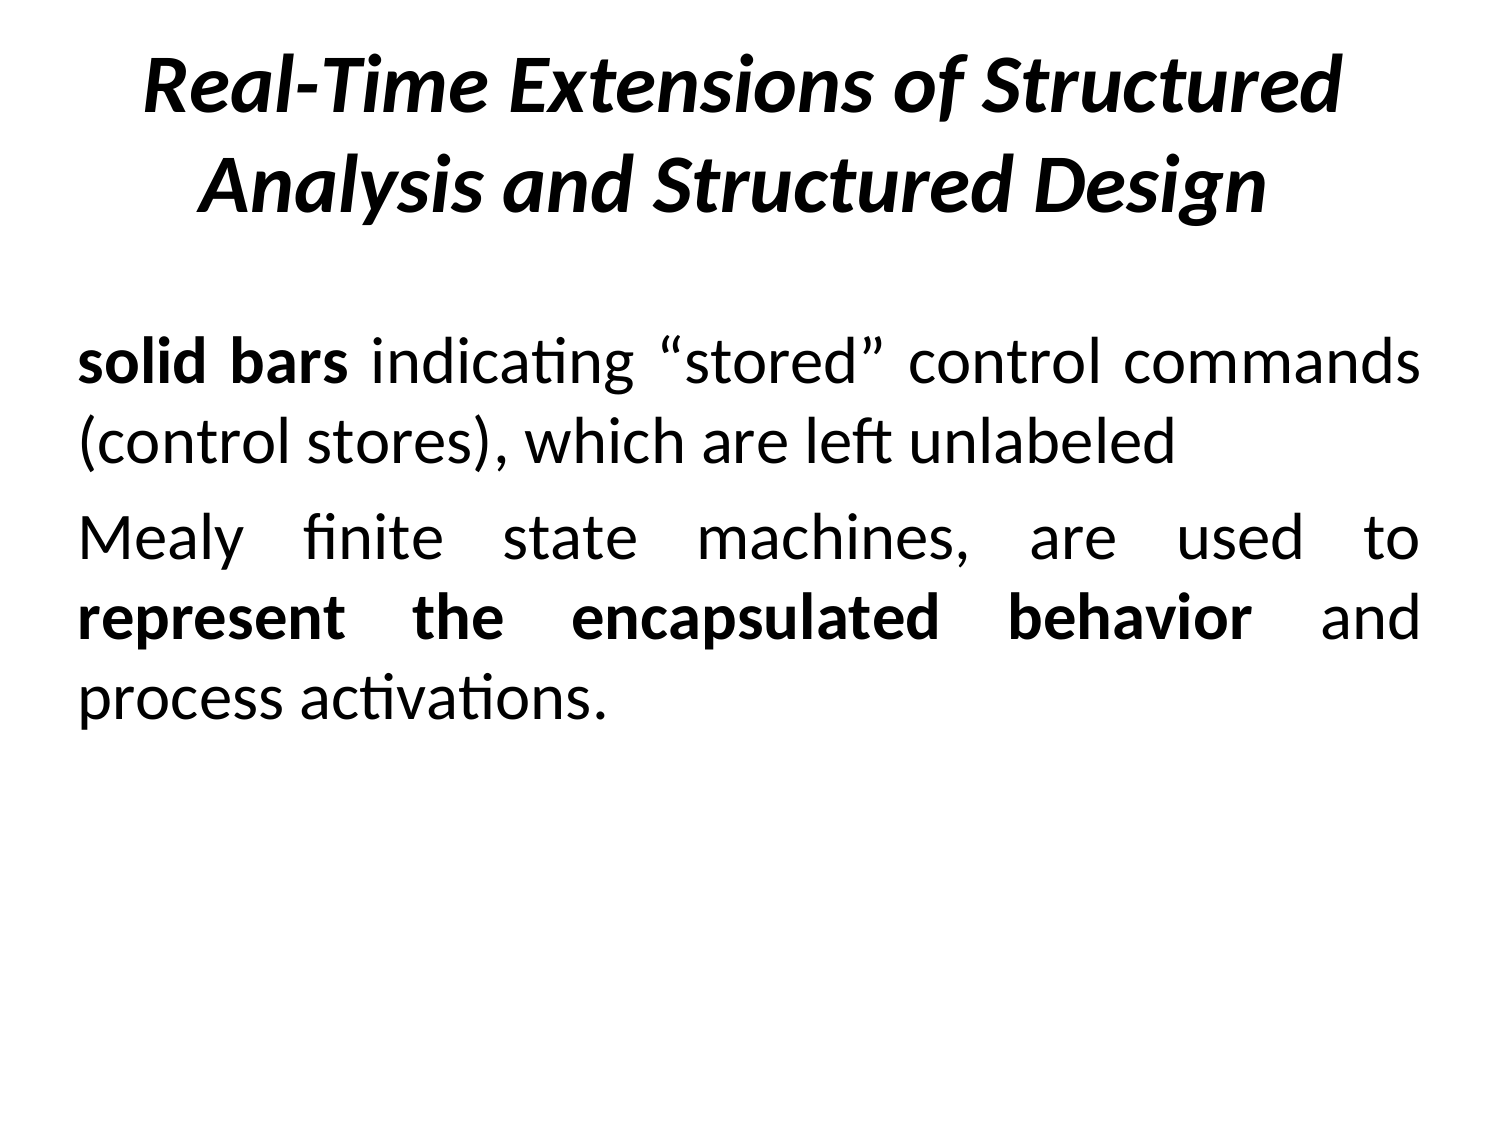

# Real-Time Extensions of Structured Analysis and Structured Design
solid bars indicating “stored” control commands (control stores), which are left unlabeled
Mealy finite state machines, are used to represent the encapsulated behavior and process activations.